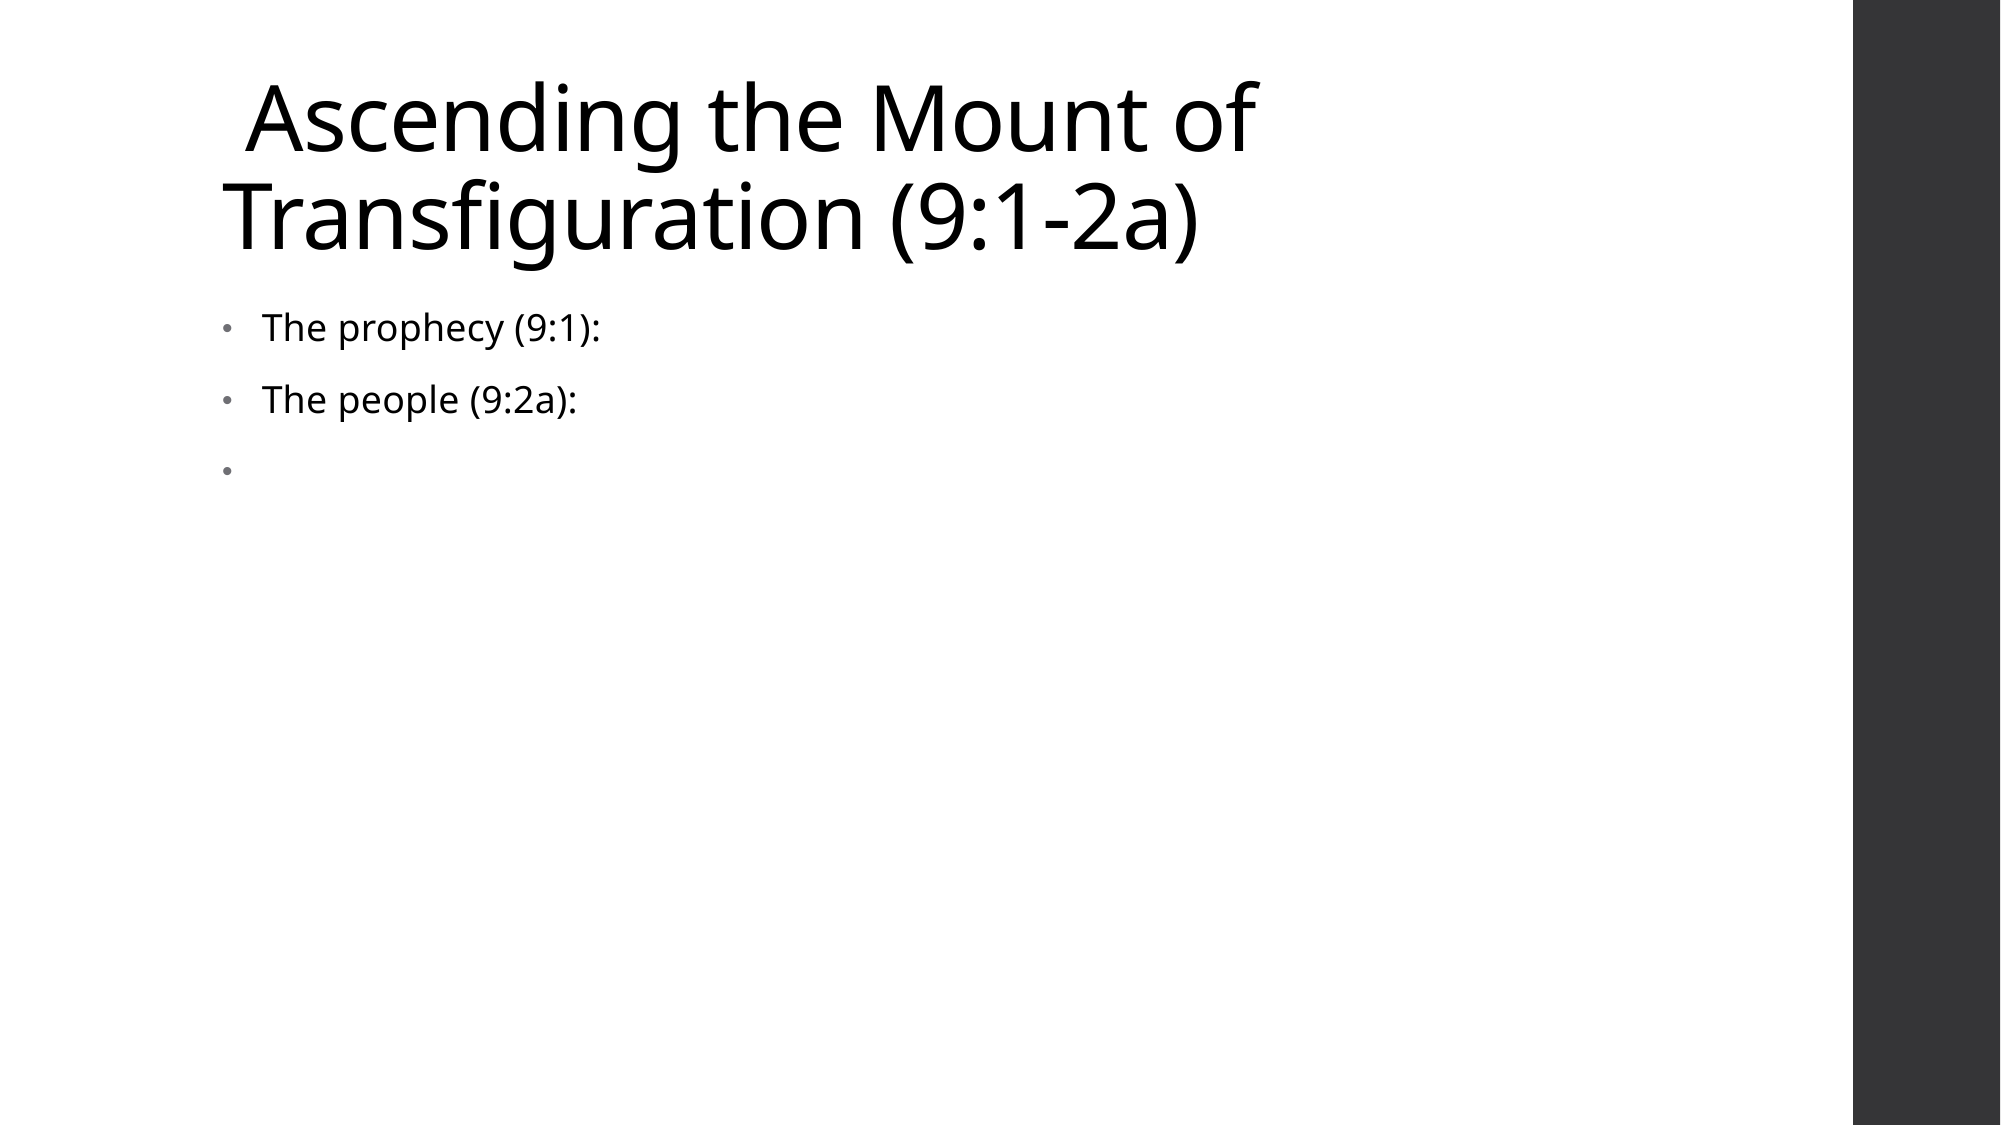

# Ascending the Mount of Transfiguration (9:1-2a)
 The prophecy (9:1):
 The people (9:2a):